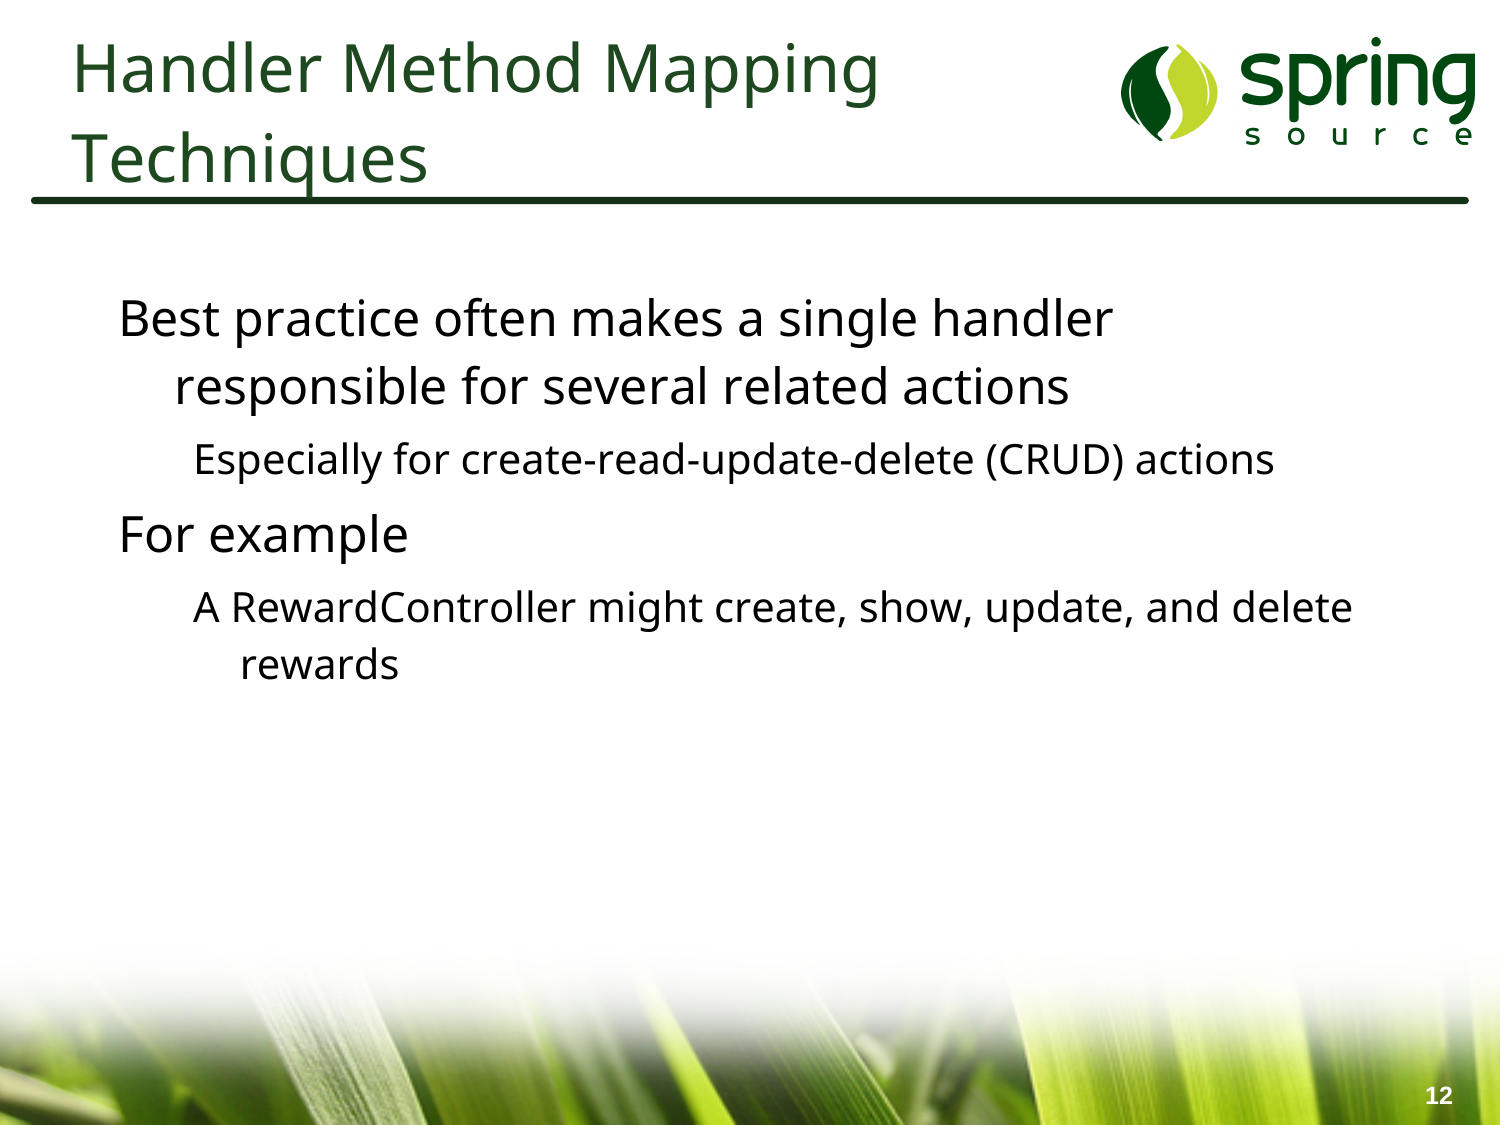

# Handler Method Mapping Techniques
Best practice often makes a single handler responsible for several related actions
Especially for create-read-update-delete (CRUD) actions
For example
A RewardController might create, show, update, and delete rewards